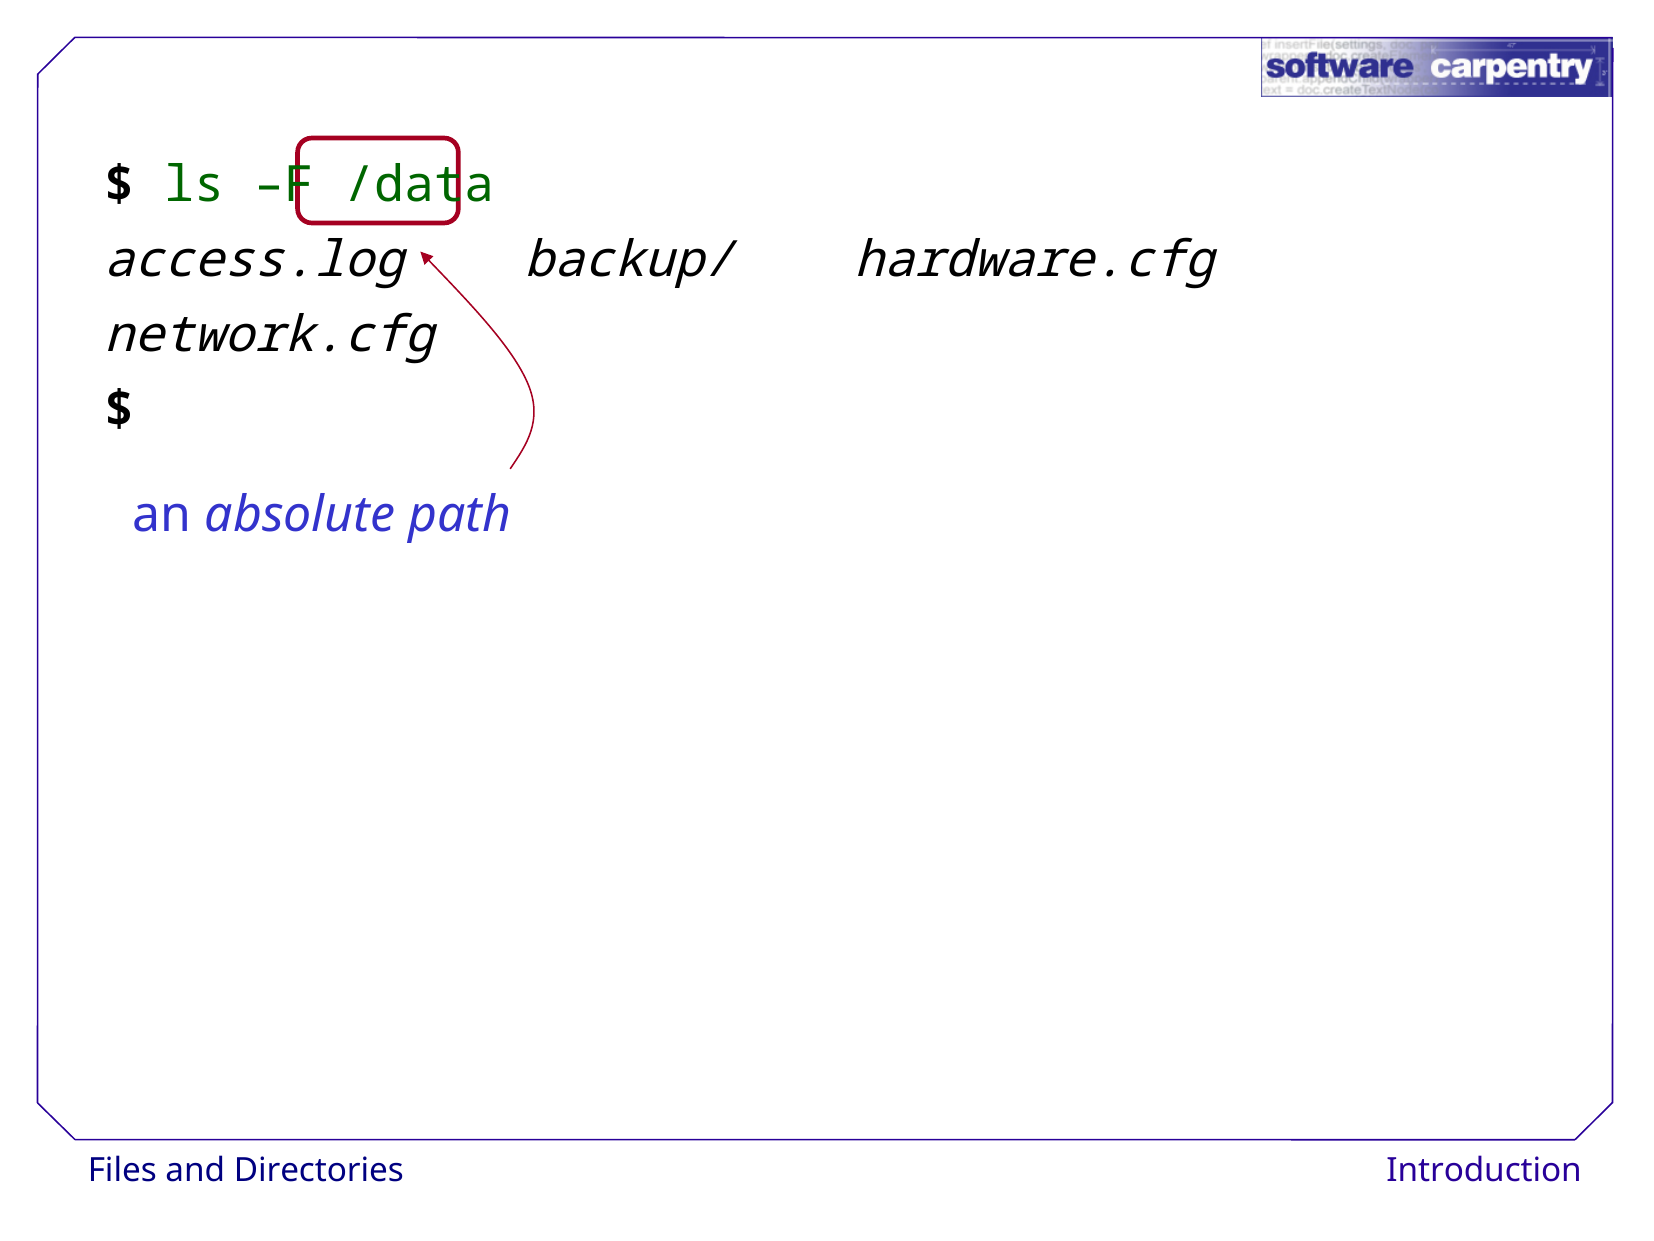

$ ls –F /data
access.log backup/ hardware.cfg
network.cfg
$
an absolute path